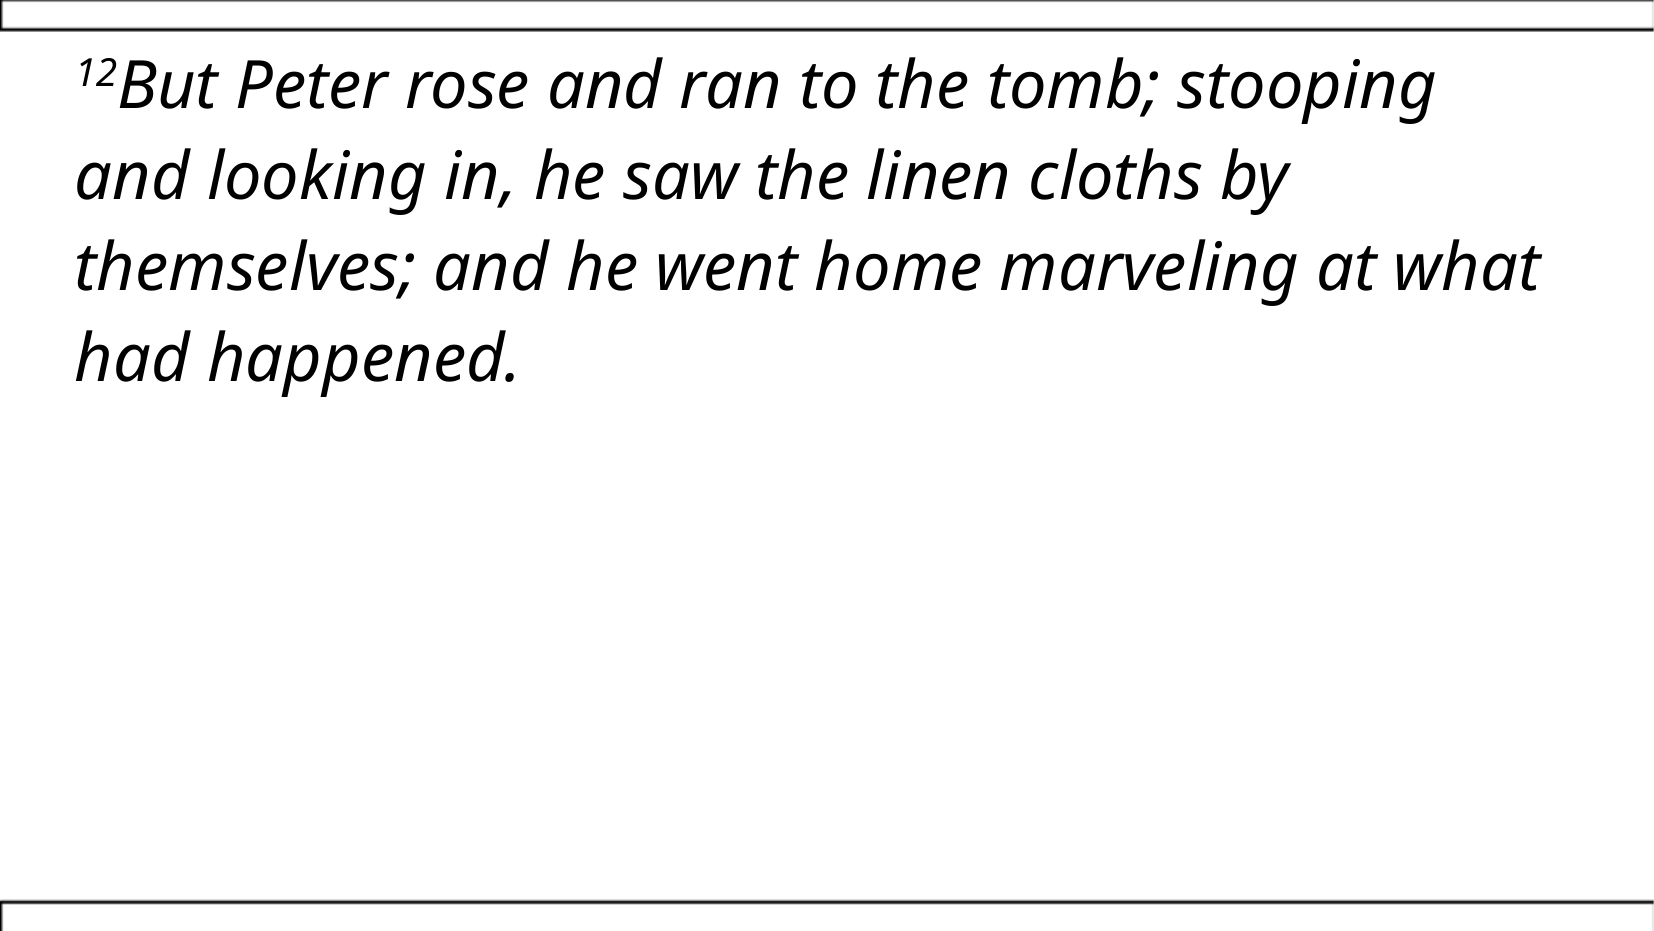

12But Peter rose and ran to the tomb; stooping and looking in, he saw the linen cloths by themselves; and he went home marveling at what had happened.